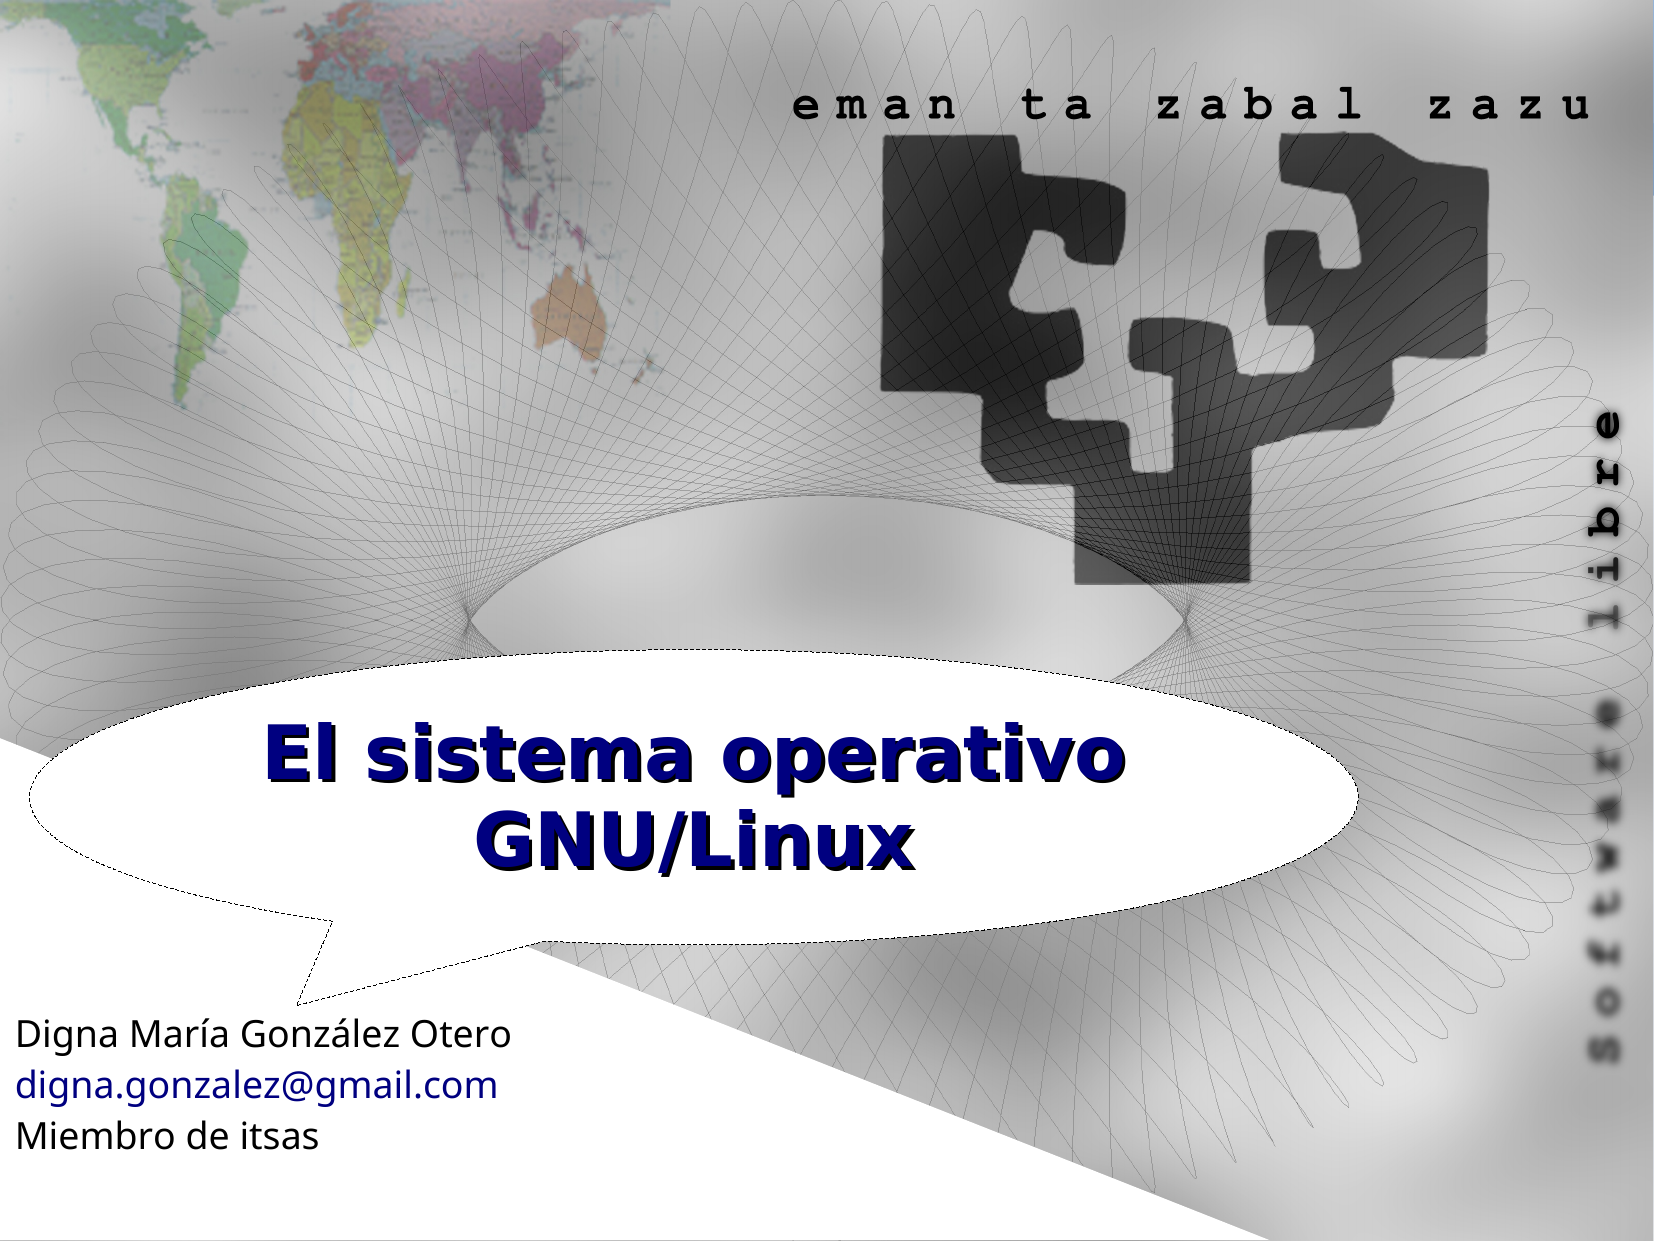

El sistema operativo
GNU/Linux
Digna María González Otero
digna.gonzalez@gmail.com
Miembro de itsas